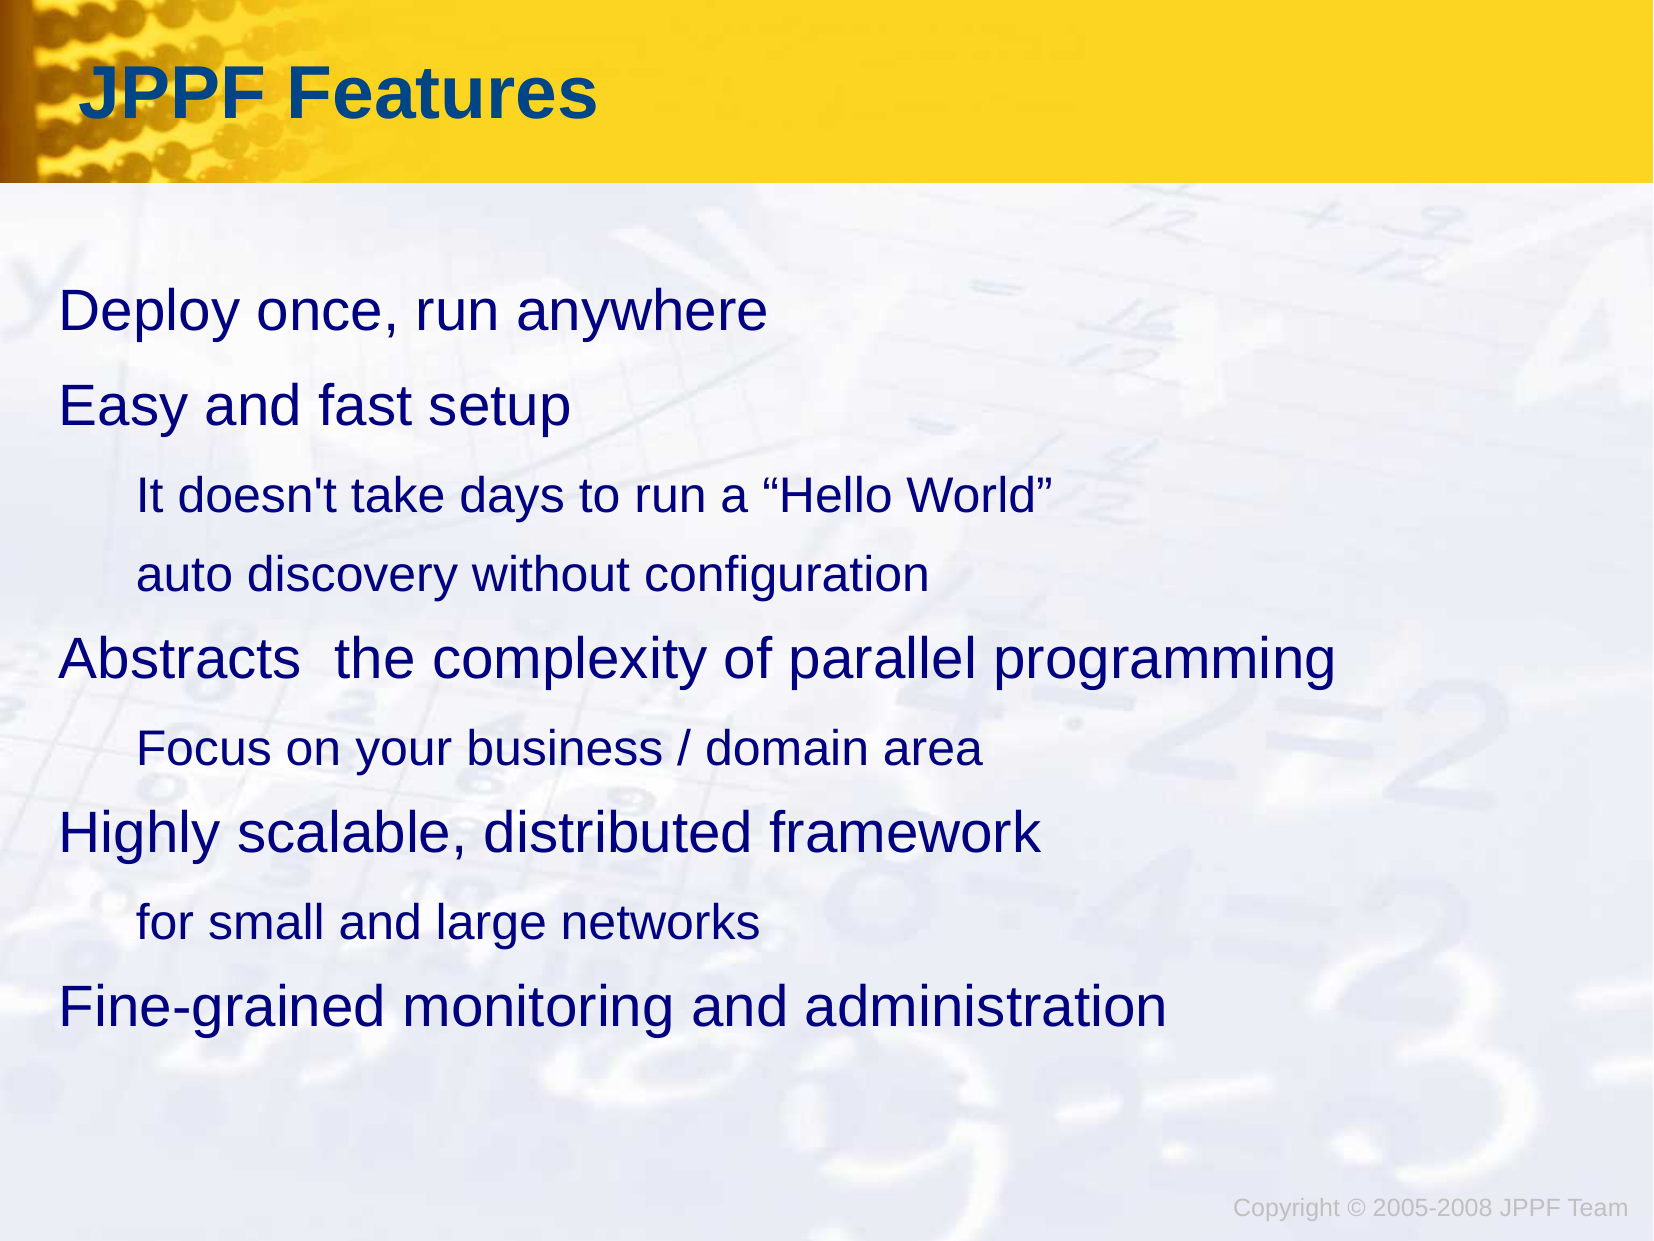

# JPPF Features
Deploy once, run anywhere
Easy and fast setup
It doesn't take days to run a “Hello World”
auto discovery without configuration
Abstracts the complexity of parallel programming
Focus on your business / domain area
Highly scalable, distributed framework
for small and large networks
Fine-grained monitoring and administration